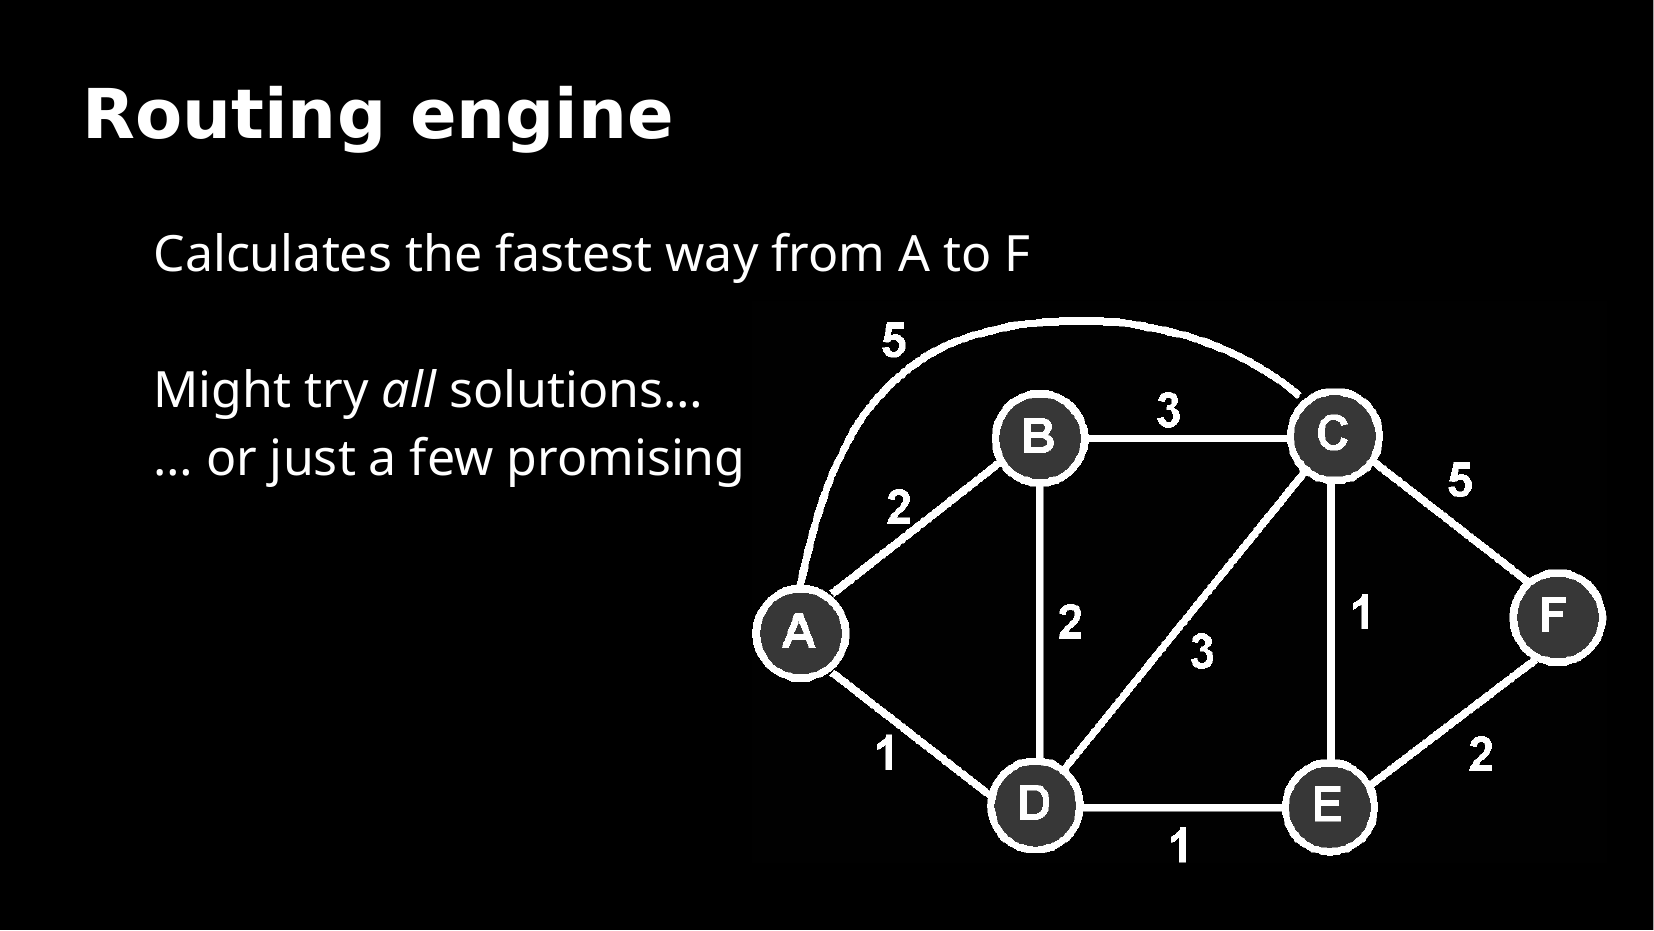

# Routing engine
Calculates the fastest way from A to F
Might try all solutions…
… or just a few promising